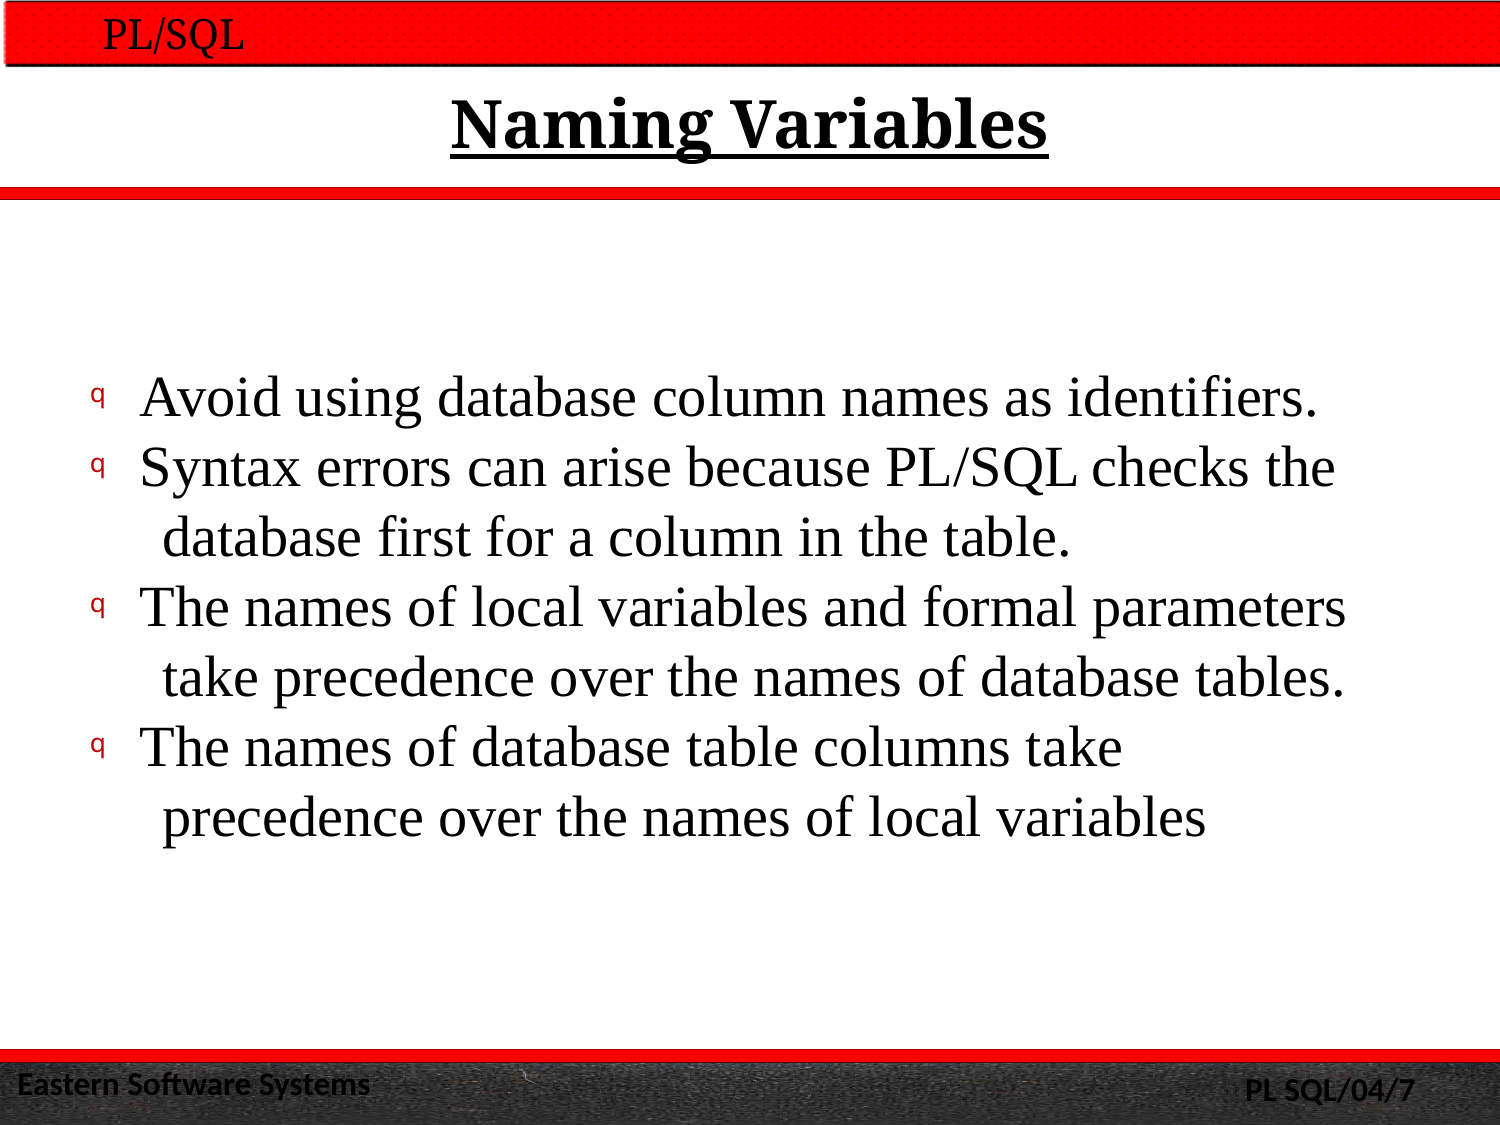

PL/SQL
Naming Variables
 Avoid using database column names as identifiers.
 Syntax errors can arise because PL/SQL checks the
 database first for a column in the table.
 The names of local variables and formal parameters
 take precedence over the names of database tables.
 The names of database table columns take
 precedence over the names of local variables
Eastern Software Systems
				 PL SQL/04/7